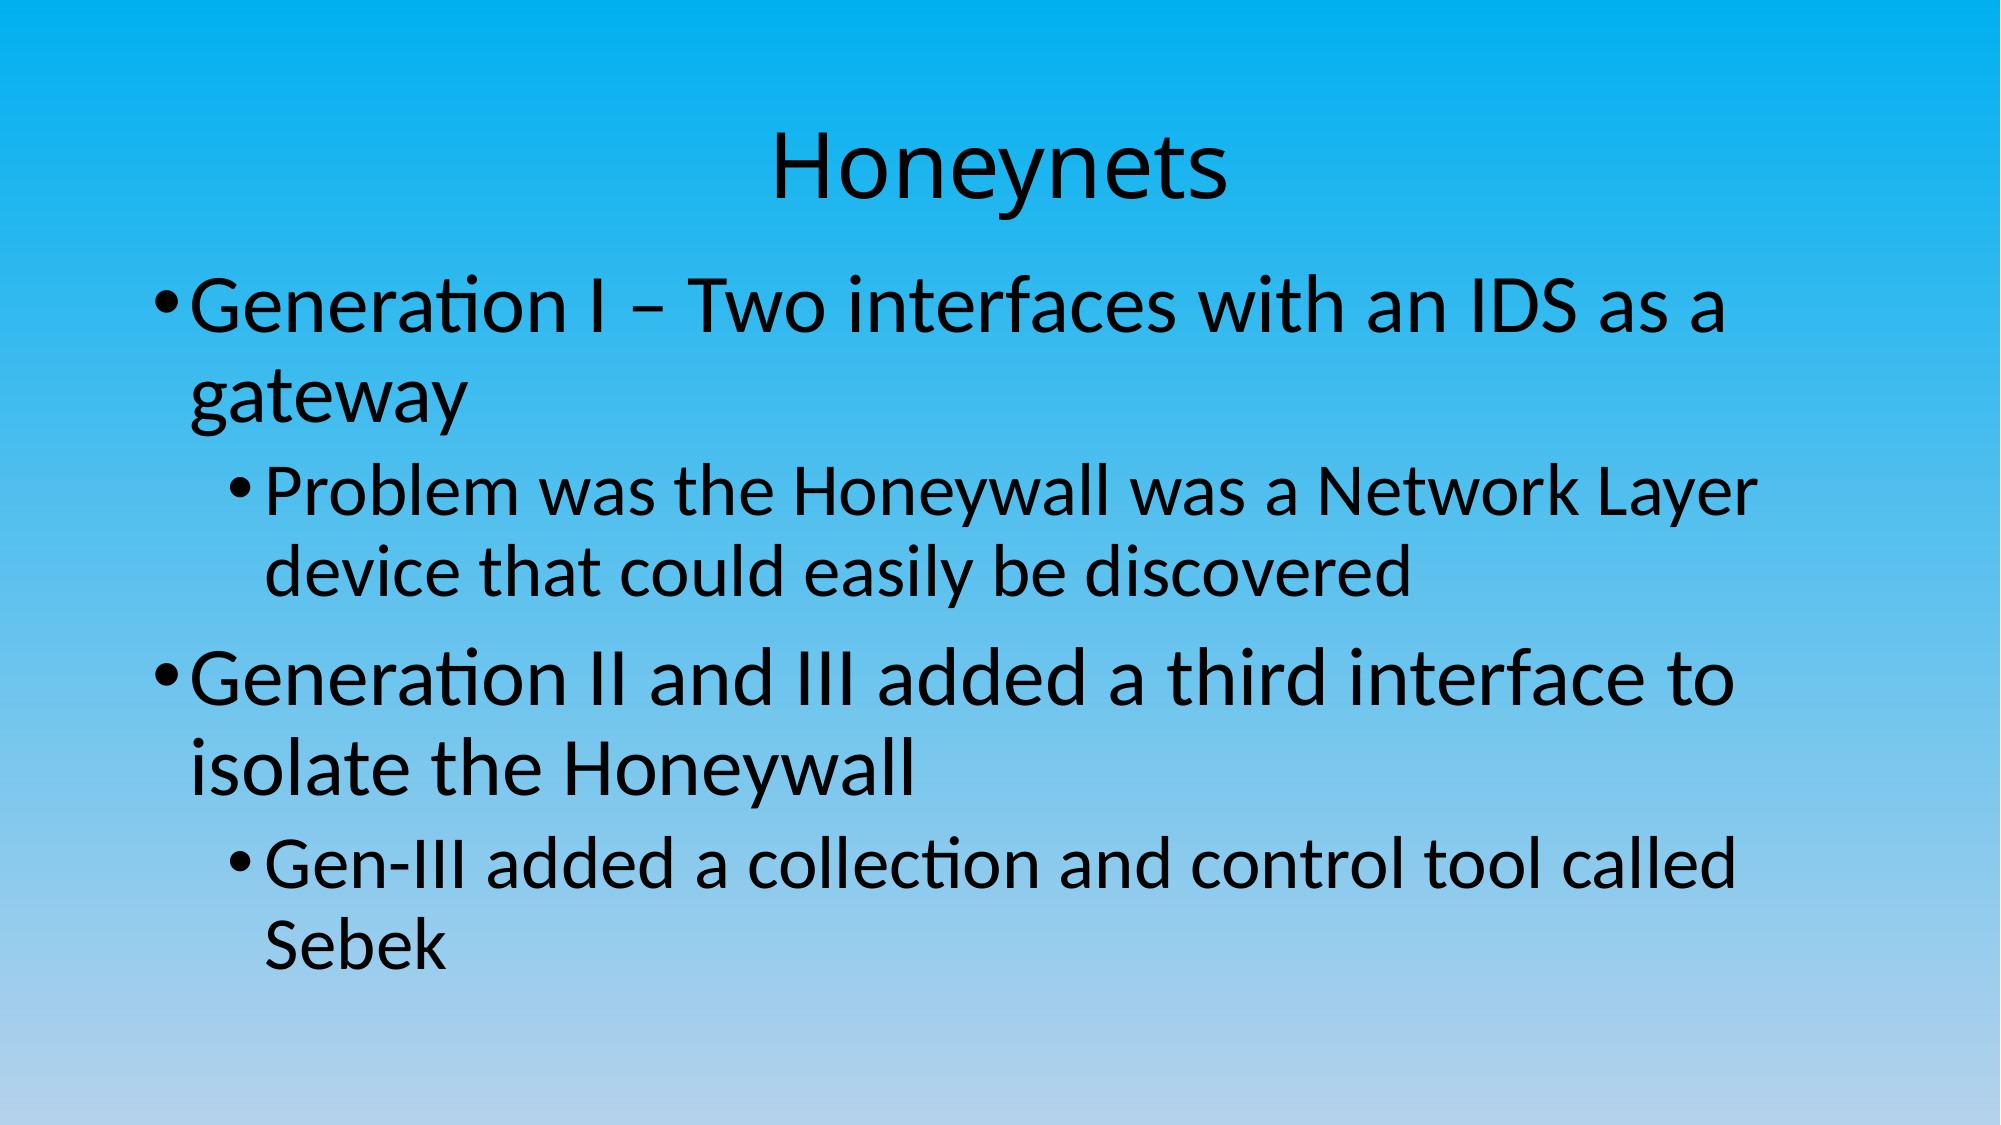

# Honeynets
Generation I – Two interfaces with an IDS as a gateway
Problem was the Honeywall was a Network Layer device that could easily be discovered
Generation II and III added a third interface to isolate the Honeywall
Gen-III added a collection and control tool called Sebek